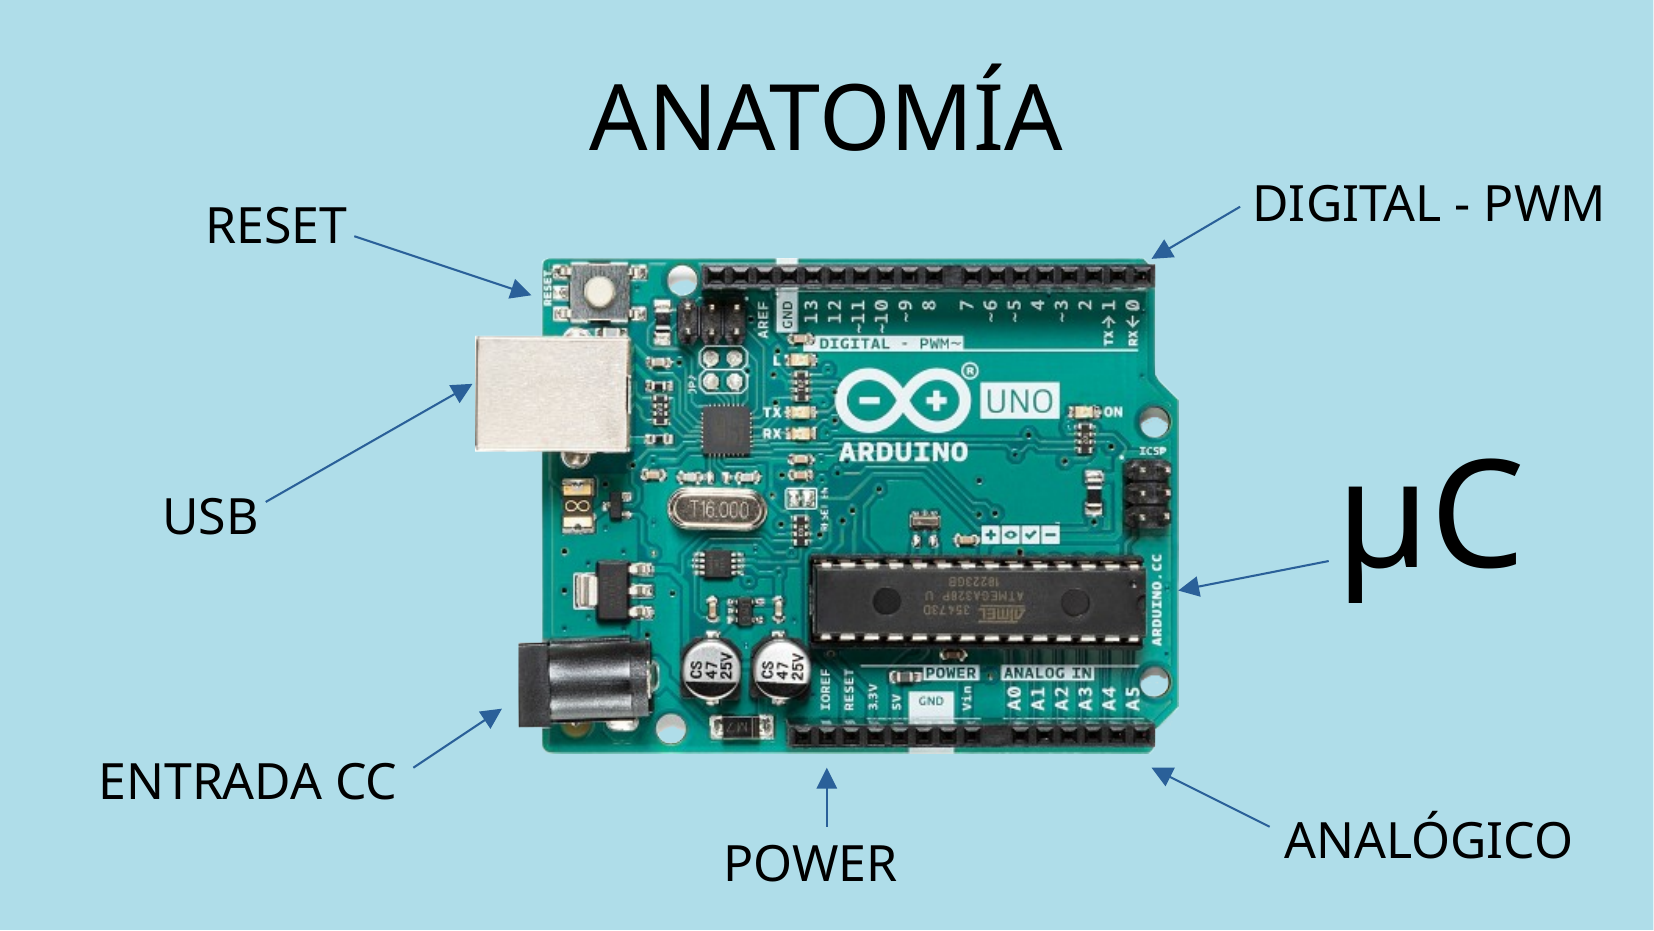

# ANATOMÍA
DIGITAL - PWM
RESET
µC
USB
ENTRADA CC
ANALÓGICO
POWER